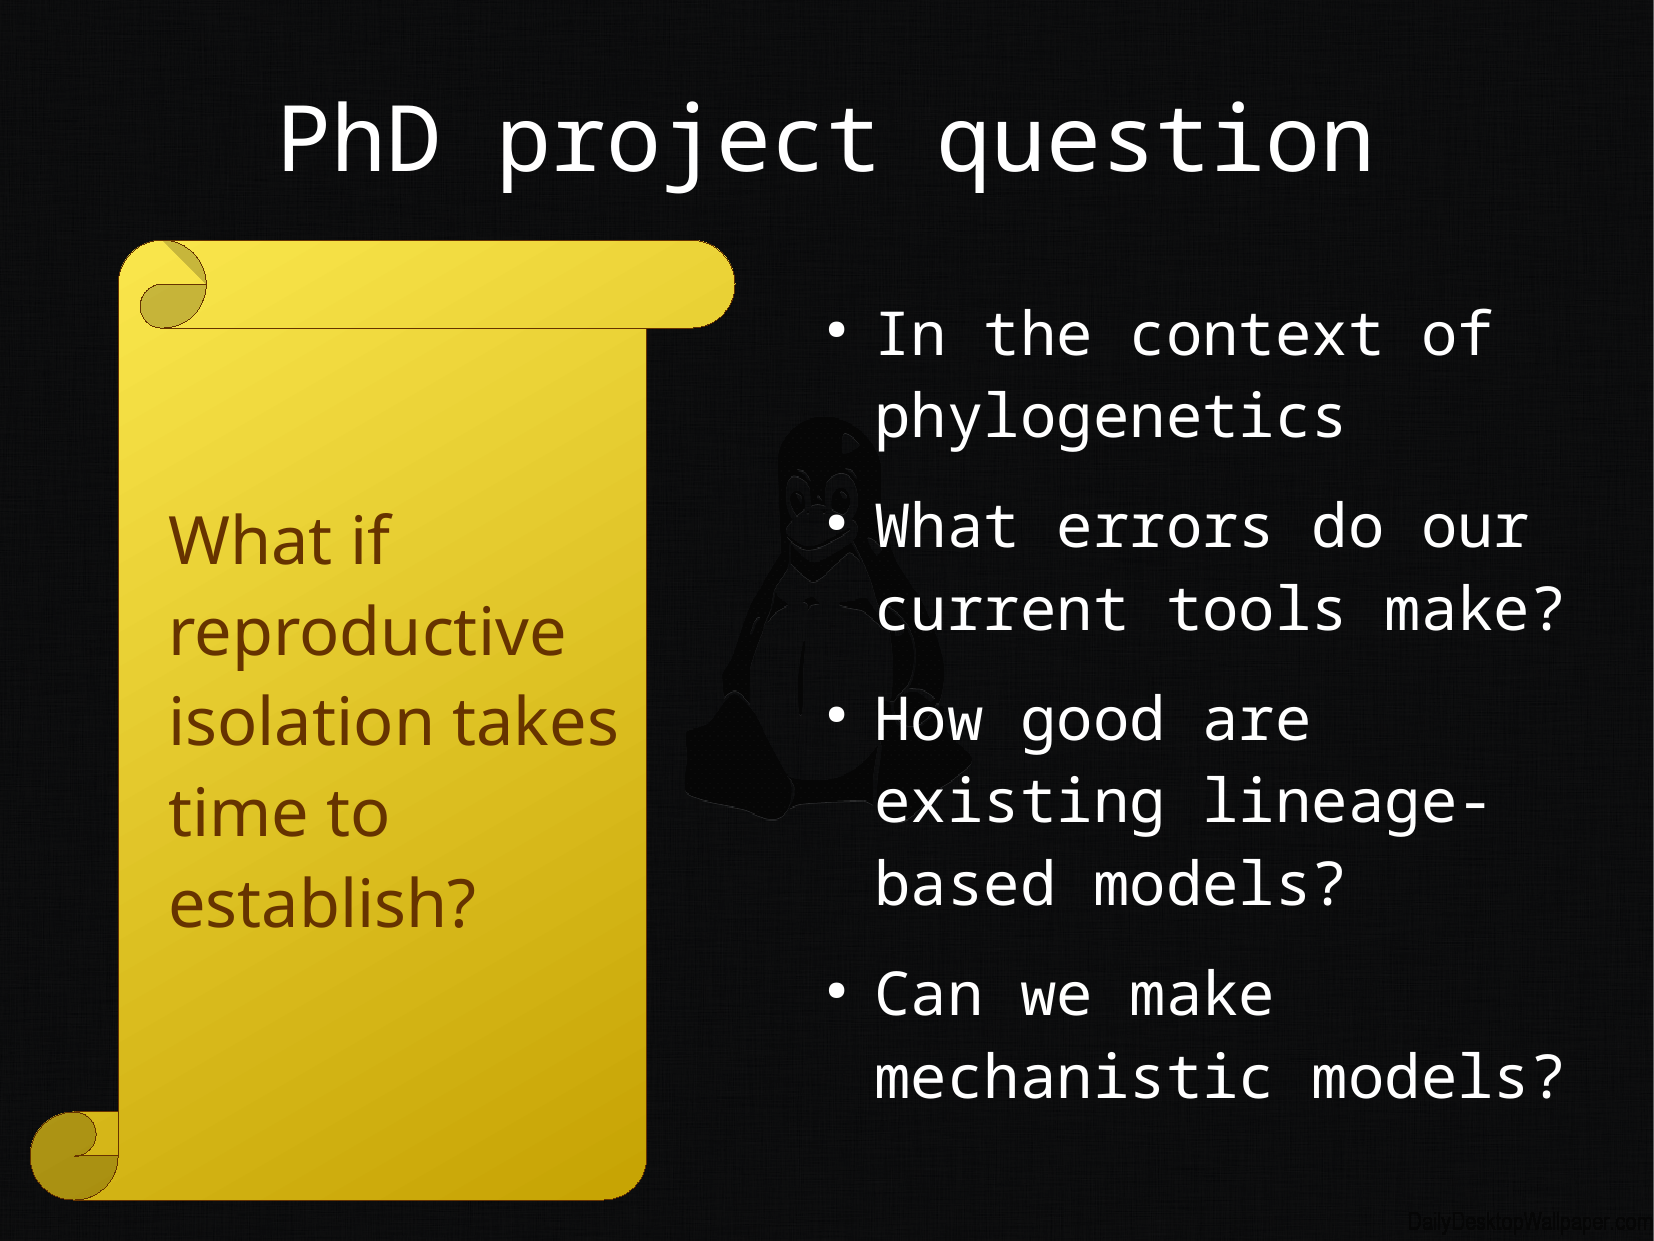

# PhD project question
What if reproductive isolation takes time to establish?
In the context of phylogenetics
What errors do our current tools make?
How good are existing lineage-based models?
Can we make mechanistic models?